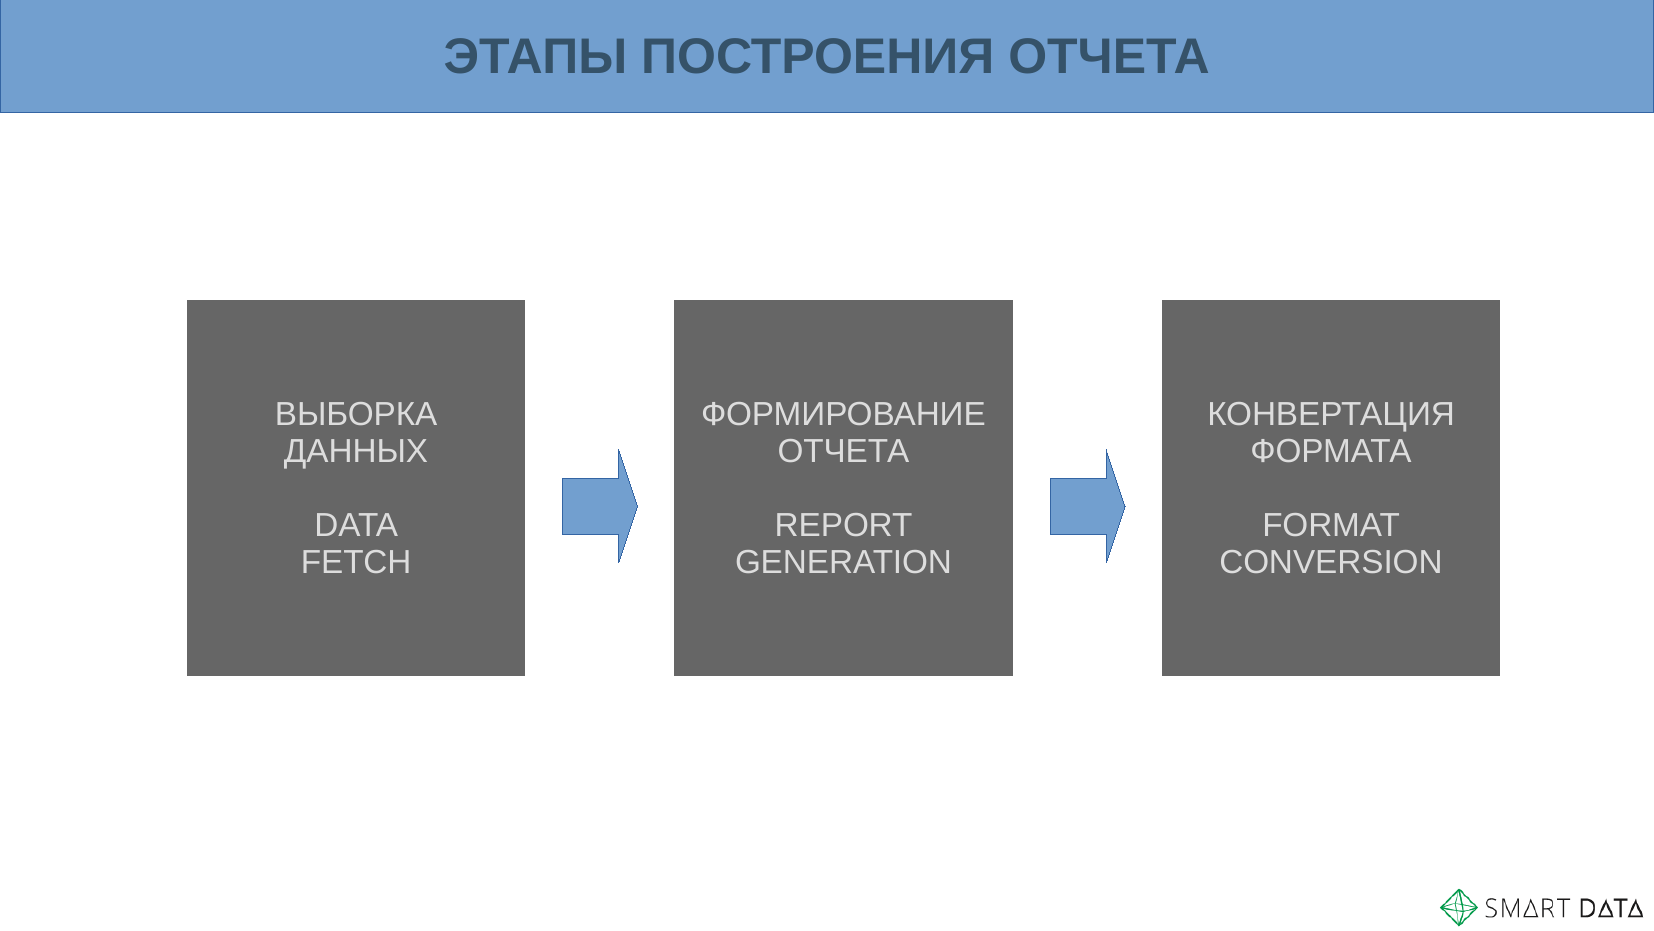

ЭТАПЫ ПОСТРОЕНИЯ ОТЧЕТА
ВЫБОРКА
ДАННЫХ
DATA
FETCH
ФОРМИРОВАНИЕ
ОТЧЕТА
REPORT
GENERATION
КОНВЕРТАЦИЯ
ФОРМАТА
FORMAT
CONVERSION